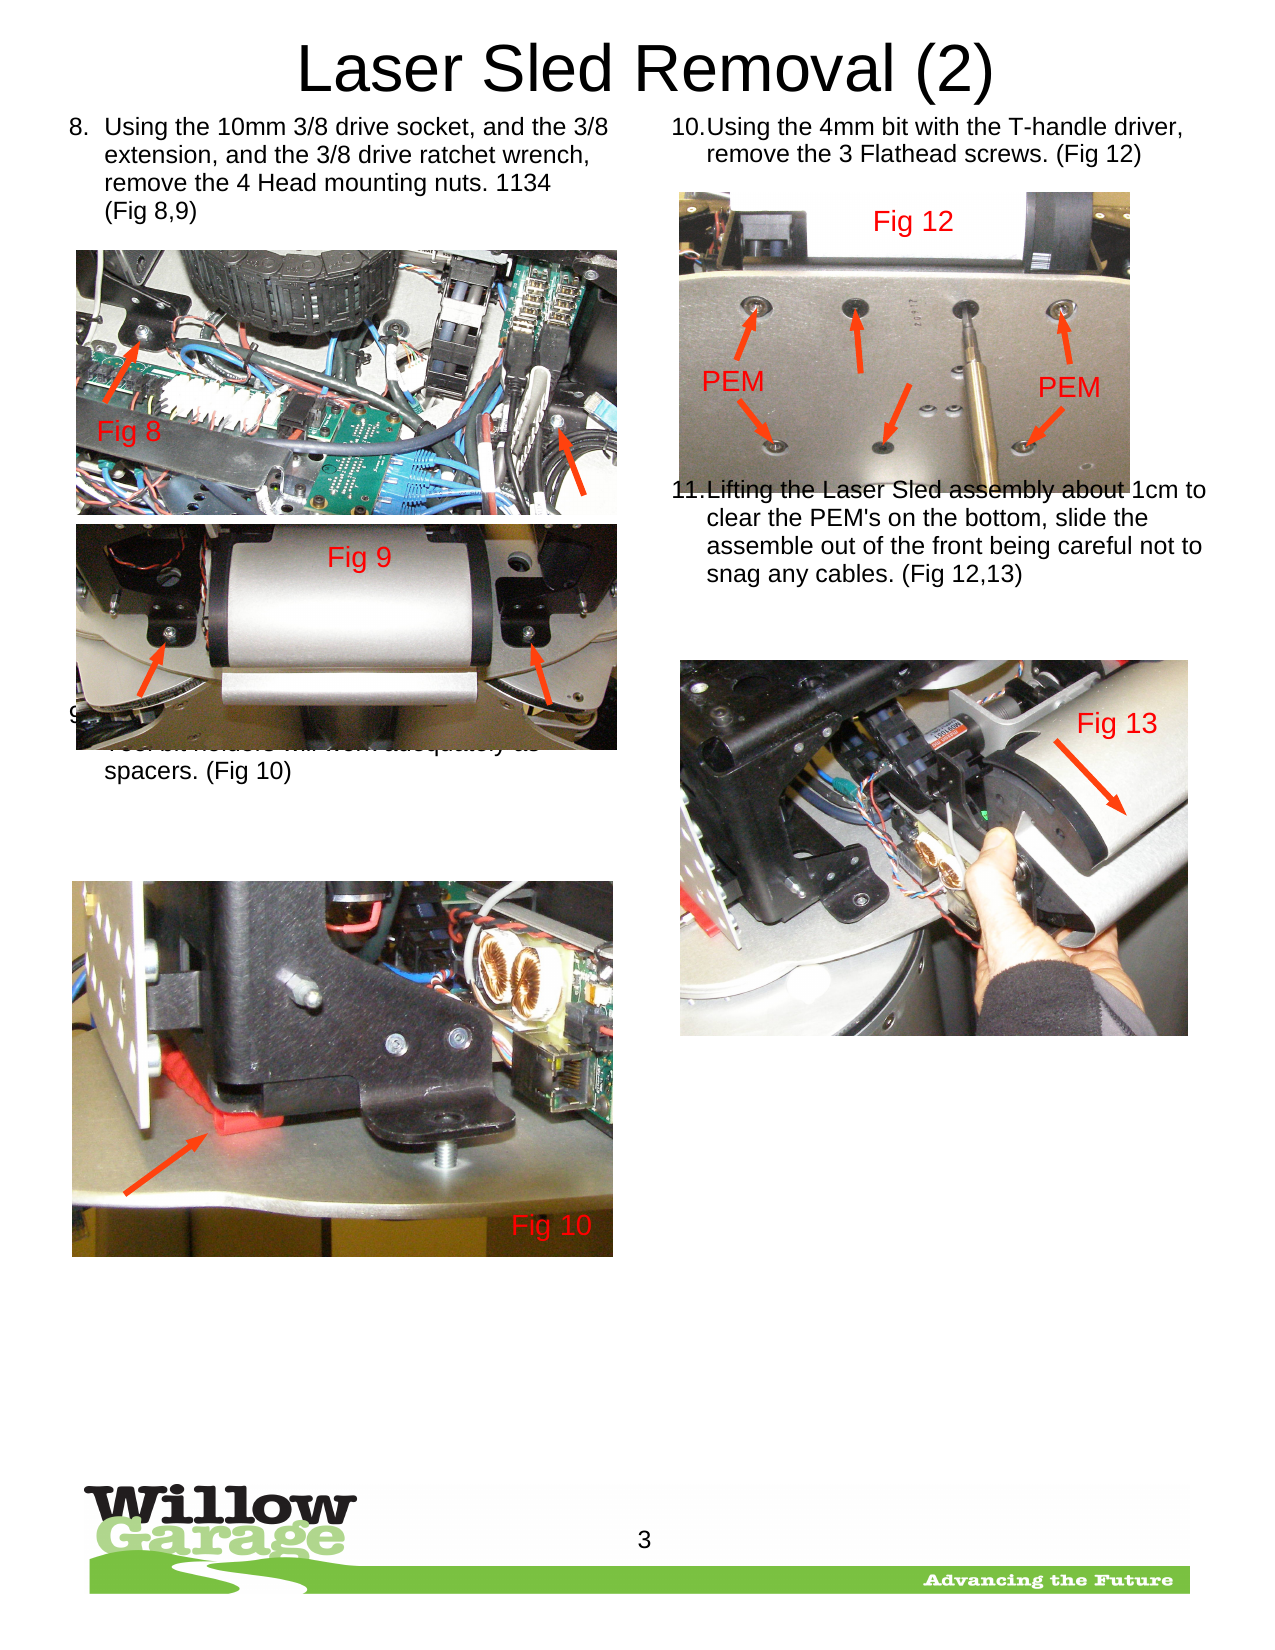

# Laser Sled Removal (2)
Using the 4mm bit with the T-handle driver, remove the 3 Flathead screws. (Fig 12)
Lifting the Laser Sled assembly about 1cm to clear the PEM's on the bottom, slide the assemble out of the front being careful not to snag any cables. (Fig 12,13)
Using the 10mm 3/8 drive socket, and the 3/8 extension, and the 3/8 drive ratchet wrench, remove the 4 Head mounting nuts. 1134
(Fig 8,9)
Raise the Head assembly about 1cm. The Tool bit holders will work adequately as spacers. (Fig 10)
Fig 12
PEM
PEM
Fig 8
Fig 9
Fig 13
Fig 10
3